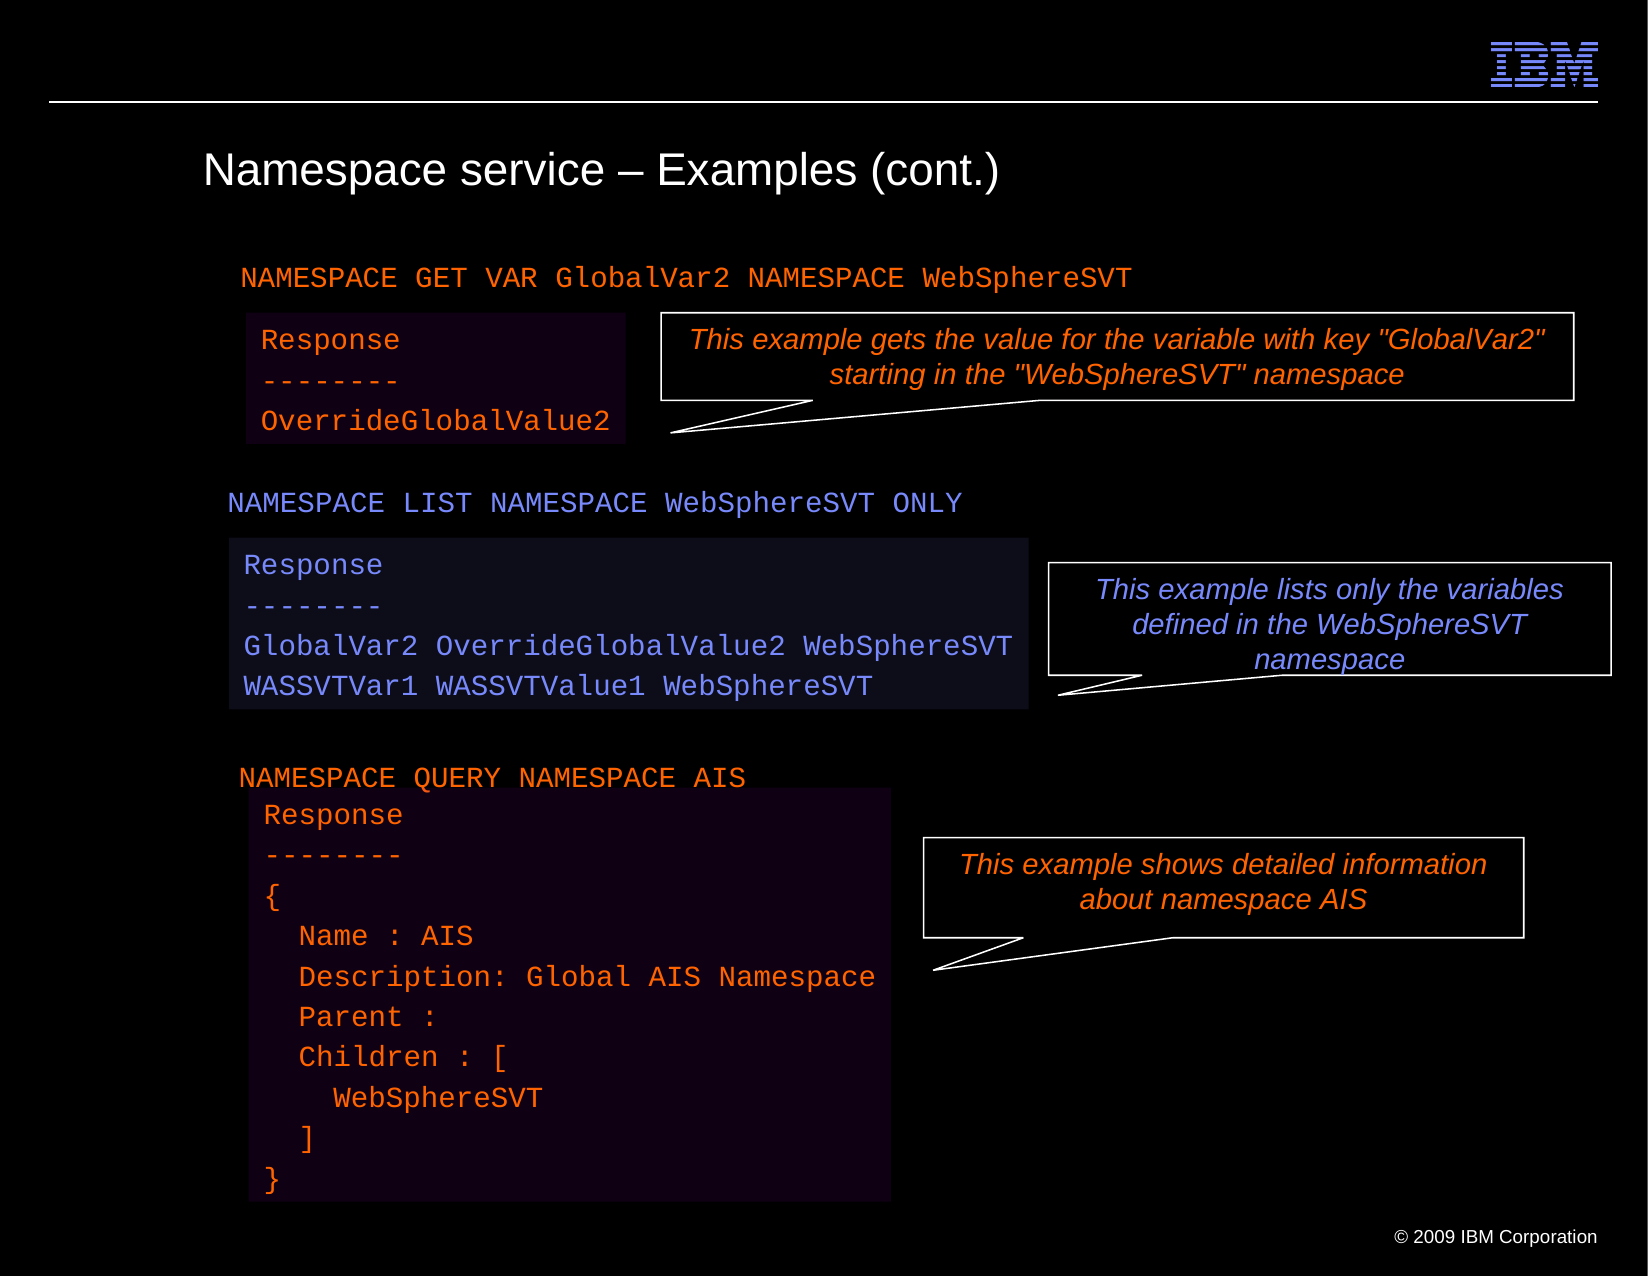

# Namespace service – Examples (cont.)
NAMESPACE GET VAR GlobalVar2 NAMESPACE WebSphereSVT
Response
--------
OverrideGlobalValue2
This example gets the value for the variable with key "GlobalVar2" starting in the "WebSphereSVT" namespace
NAMESPACE LIST NAMESPACE WebSphereSVT ONLY
Response
--------
GlobalVar2 OverrideGlobalValue2 WebSphereSVT
WASSVTVar1 WASSVTValue1 WebSphereSVT
This example lists only the variables defined in the WebSphereSVT namespace
NAMESPACE QUERY NAMESPACE AIS
Response
--------
{
 Name : AIS
 Description: Global AIS Namespace
 Parent :
 Children : [
 WebSphereSVT
 ]
}
This example shows detailed information about namespace AIS